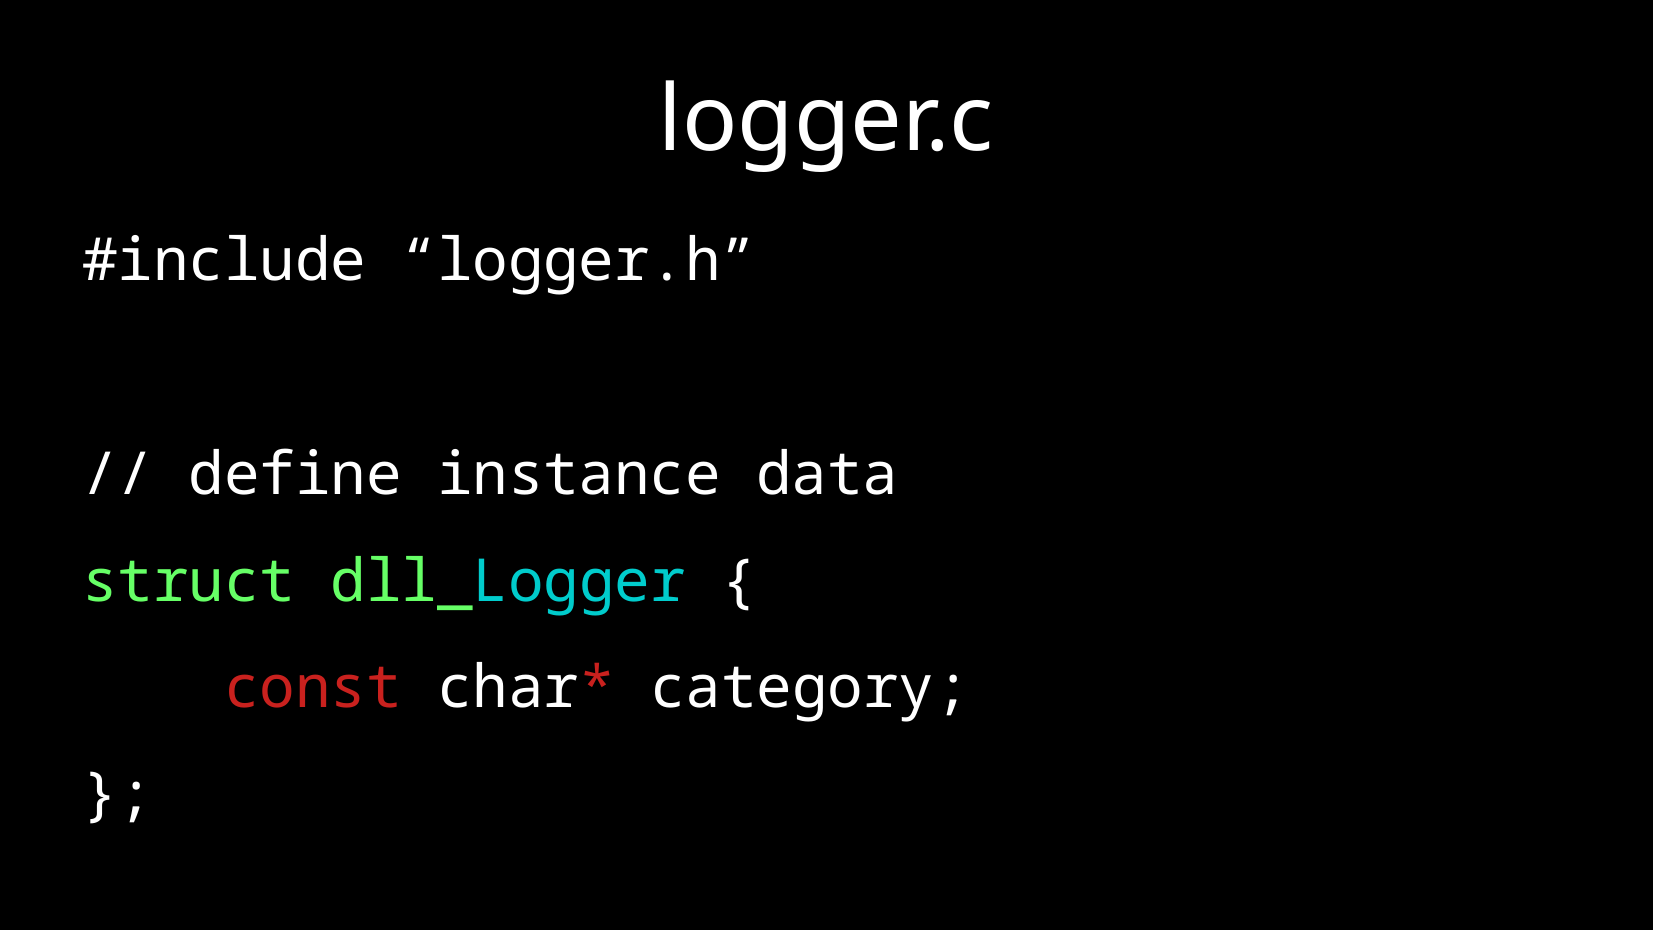

# logger.c
#include “logger.h”
// define instance data
struct dll_Logger {
 const char* category;
};